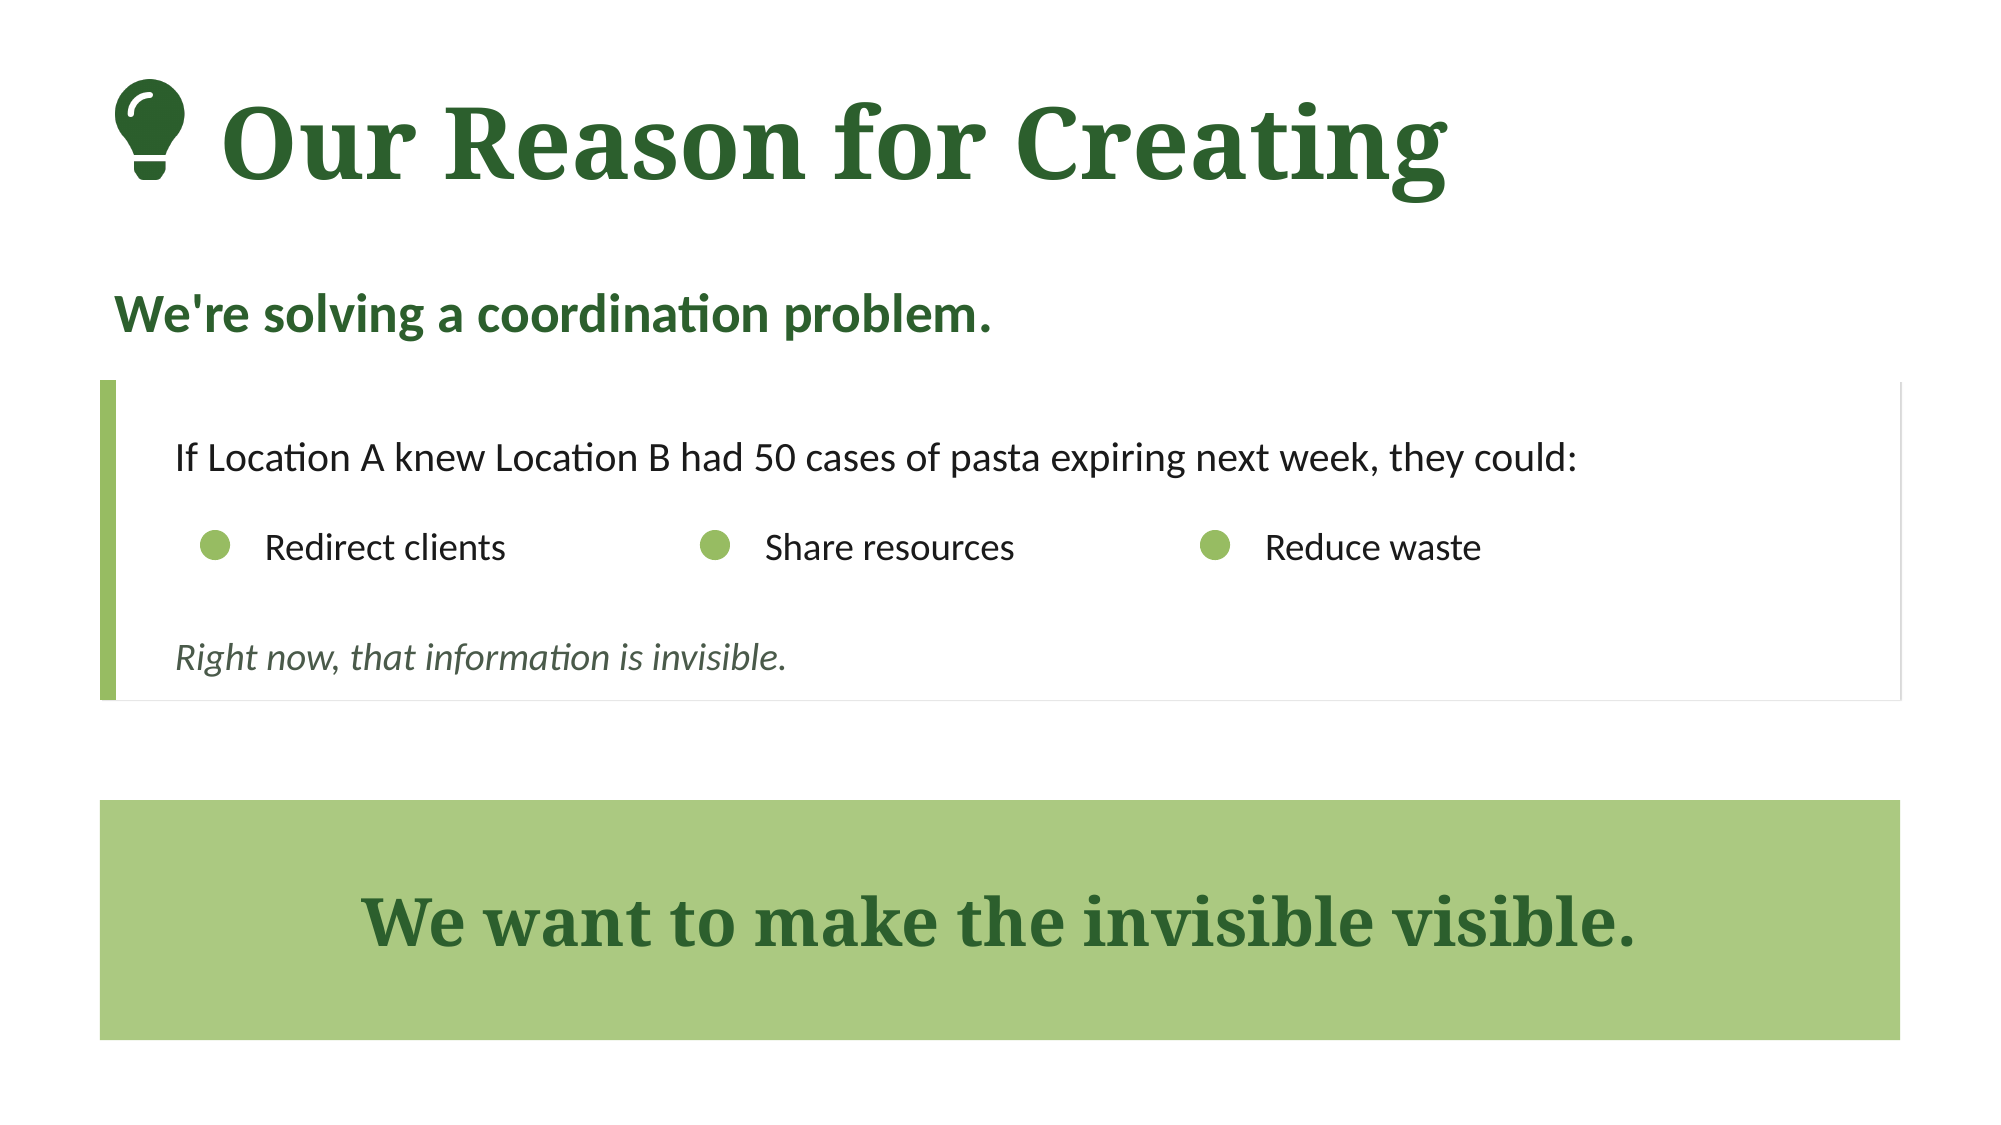

Our Reason for Creating
We're solving a coordination problem.
If Location A knew Location B had 50 cases of pasta expiring next week, they could:
Redirect clients
Share resources
Reduce waste
Right now, that information is invisible.
We want to make the invisible visible.